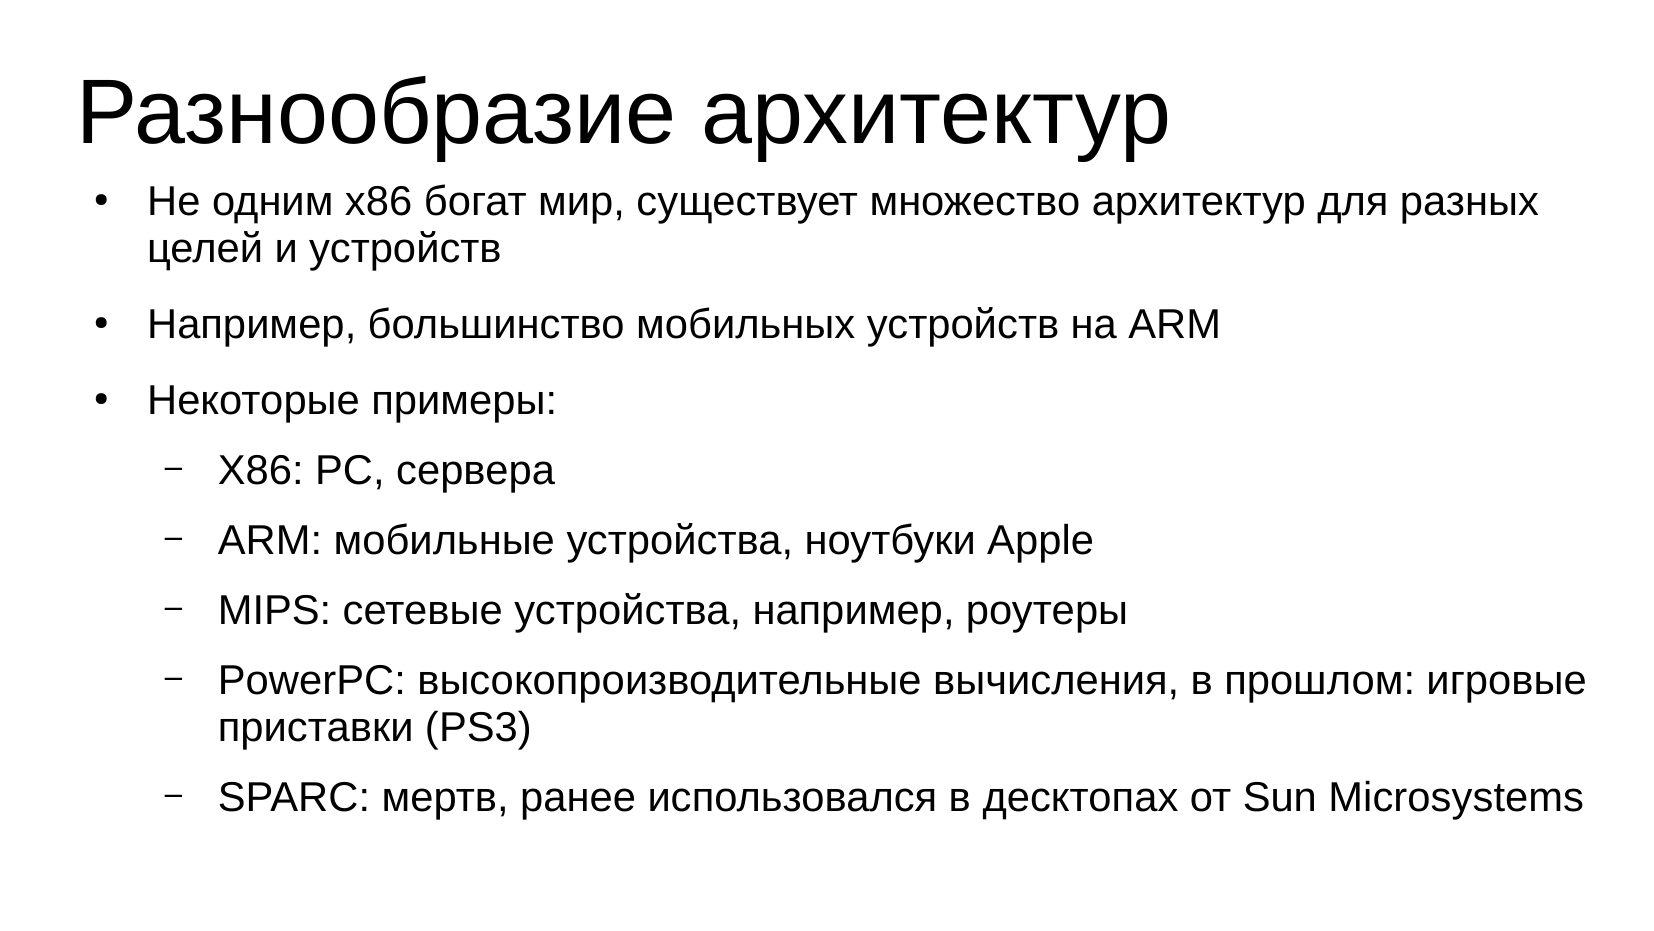

Разнообразие архитектур
# Не одним x86 богат мир, существует множество архитектур для разных целей и устройств
Например, большинство мобильных устройств на ARM
Некоторые примеры:
X86: PC, сервера
ARM: мобильные устройства, ноутбуки Apple
MIPS: сетевые устройства, например, роутеры
PowerPC: высокопроизводительные вычисления, в прошлом: игровые приставки (PS3)
SPARC: мертв, ранее использовался в десктопах от Sun Microsystems